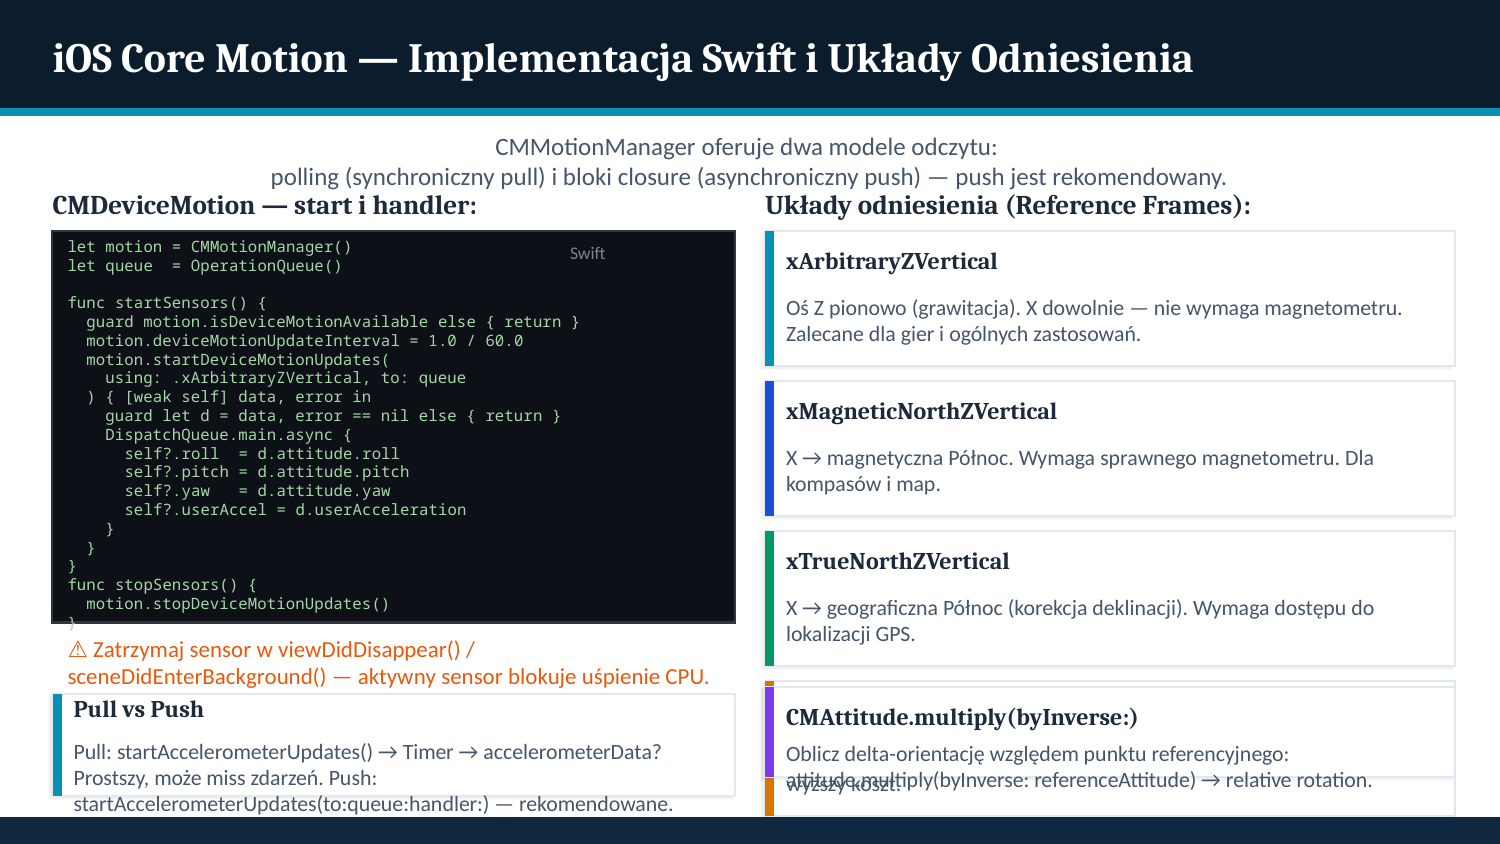

iOS Core Motion — Implementacja Swift i Układy Odniesienia
CMMotionManager oferuje dwa modele odczytu:
polling (synchroniczny pull) i bloki closure (asynchroniczny push) — push jest rekomendowany.
CMDeviceMotion — start i handler:
Układy odniesienia (Reference Frames):
let motion = CMMotionManager()
let queue = OperationQueue()
func startSensors() {
 guard motion.isDeviceMotionAvailable else { return }
 motion.deviceMotionUpdateInterval = 1.0 / 60.0
 motion.startDeviceMotionUpdates(
 using: .xArbitraryZVertical, to: queue
 ) { [weak self] data, error in
 guard let d = data, error == nil else { return }
 DispatchQueue.main.async {
 self?.roll = d.attitude.roll
 self?.pitch = d.attitude.pitch
 self?.yaw = d.attitude.yaw
 self?.userAccel = d.userAcceleration
 }
 }
}
func stopSensors() {
 motion.stopDeviceMotionUpdates()
}
Swift
xArbitraryZVertical
Oś Z pionowo (grawitacja). X dowolnie — nie wymaga magnetometru. Zalecane dla gier i ogólnych zastosowań.
xMagneticNorthZVertical
X → magnetyczna Północ. Wymaga sprawnego magnetometru. Dla kompasów i map.
xTrueNorthZVertical
X → geograficzna Północ (korekcja deklinacji). Wymaga dostępu do lokalizacji GPS.
⚠ Zatrzymaj sensor w viewDidDisappear() / sceneDidEnterBackground() — aktywny sensor blokuje uśpienie CPU.
Pull vs Push
xArbitraryCorrectedZVertical
CMAttitude.multiply(byInverse:)
Jak xArbitrary ale z korekcją dryfu — dokładniejszy długoterminowo, wyższy koszt.
Pull: startAccelerometerUpdates() → Timer → accelerometerData? Prostszy, może miss zdarzeń. Push: startAccelerometerUpdates(to:queue:handler:) — rekomendowane.
Oblicz delta-orientację względem punktu referencyjnego: attitude.multiply(byInverse: referenceAttitude) → relative rotation.